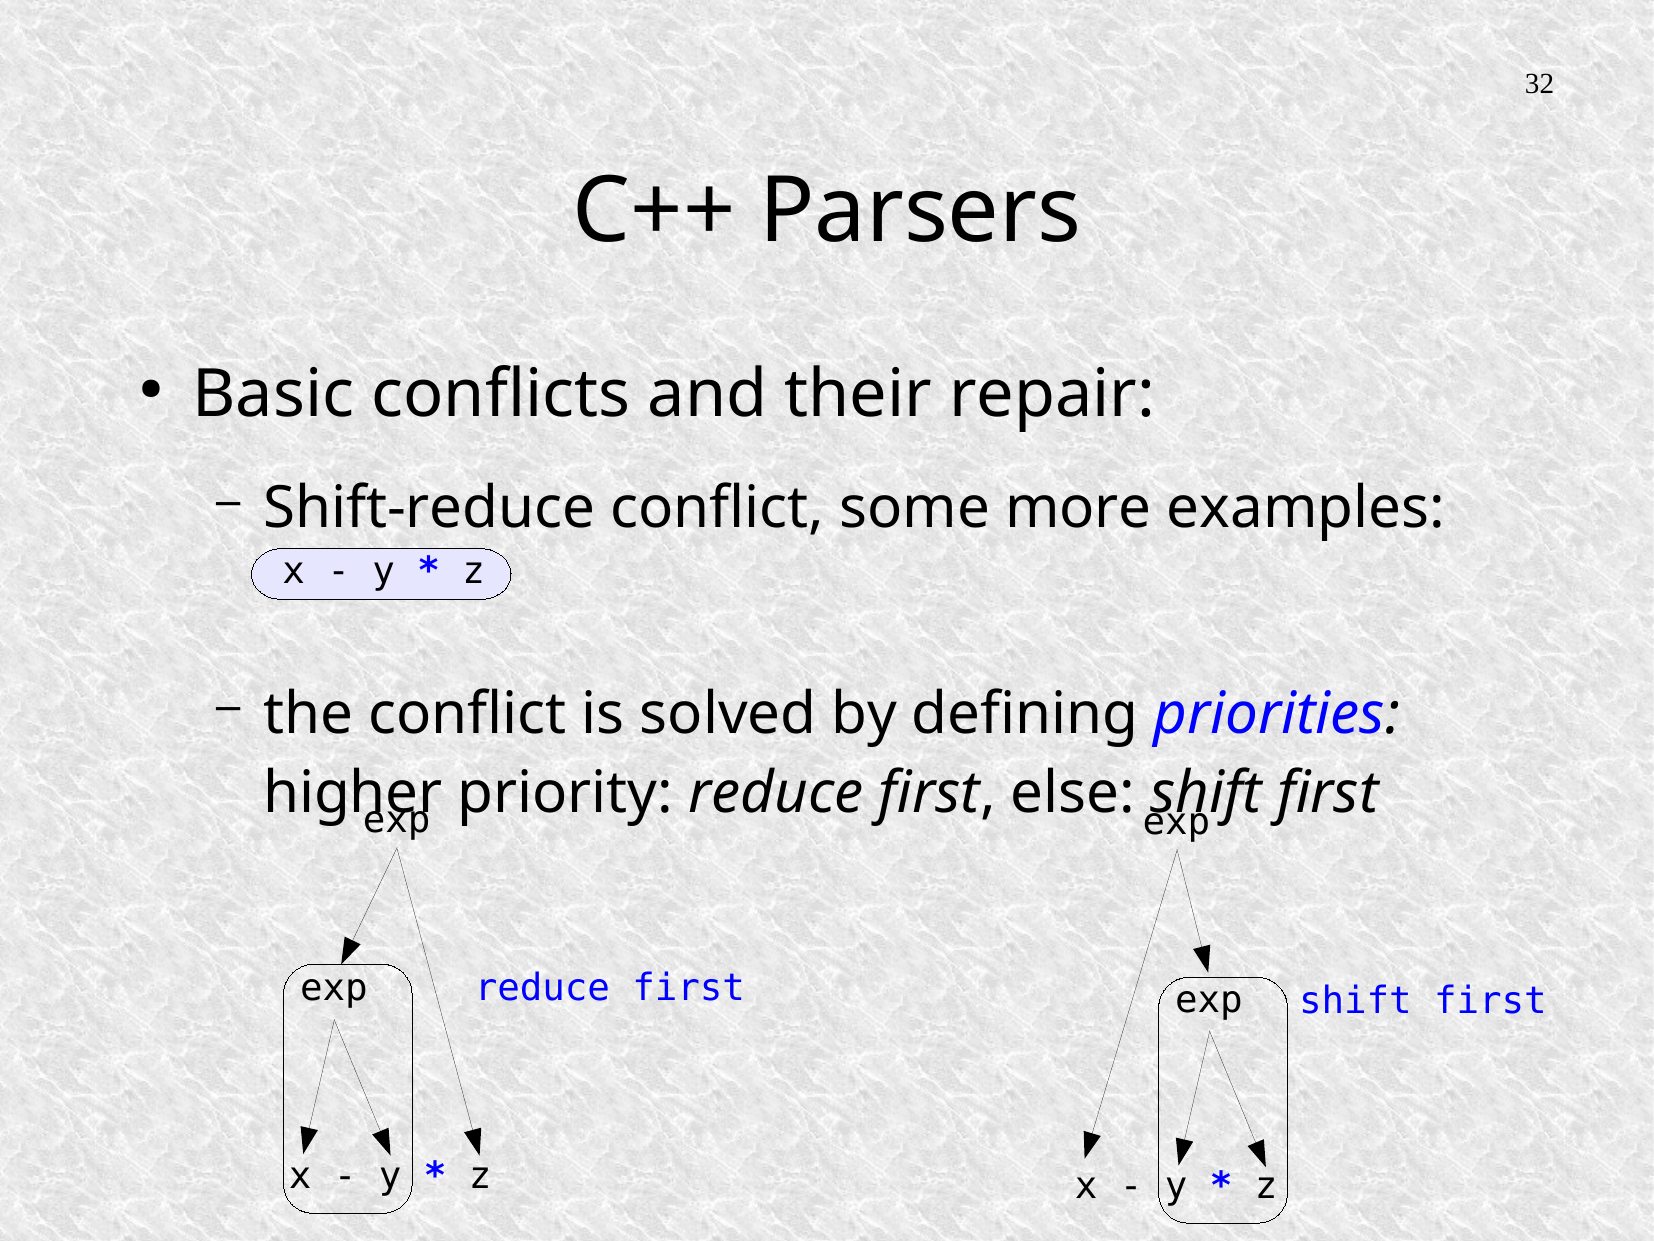

32
# C++ Parsers
Basic conflicts and their repair:
Shift-reduce conflict, some more examples:
the conflict is solved by defining priorities:
higher priority: reduce first, else: shift first
x - y * z
exp
exp
exp
reduce first
exp
shift first
x - y * z
x - y * z